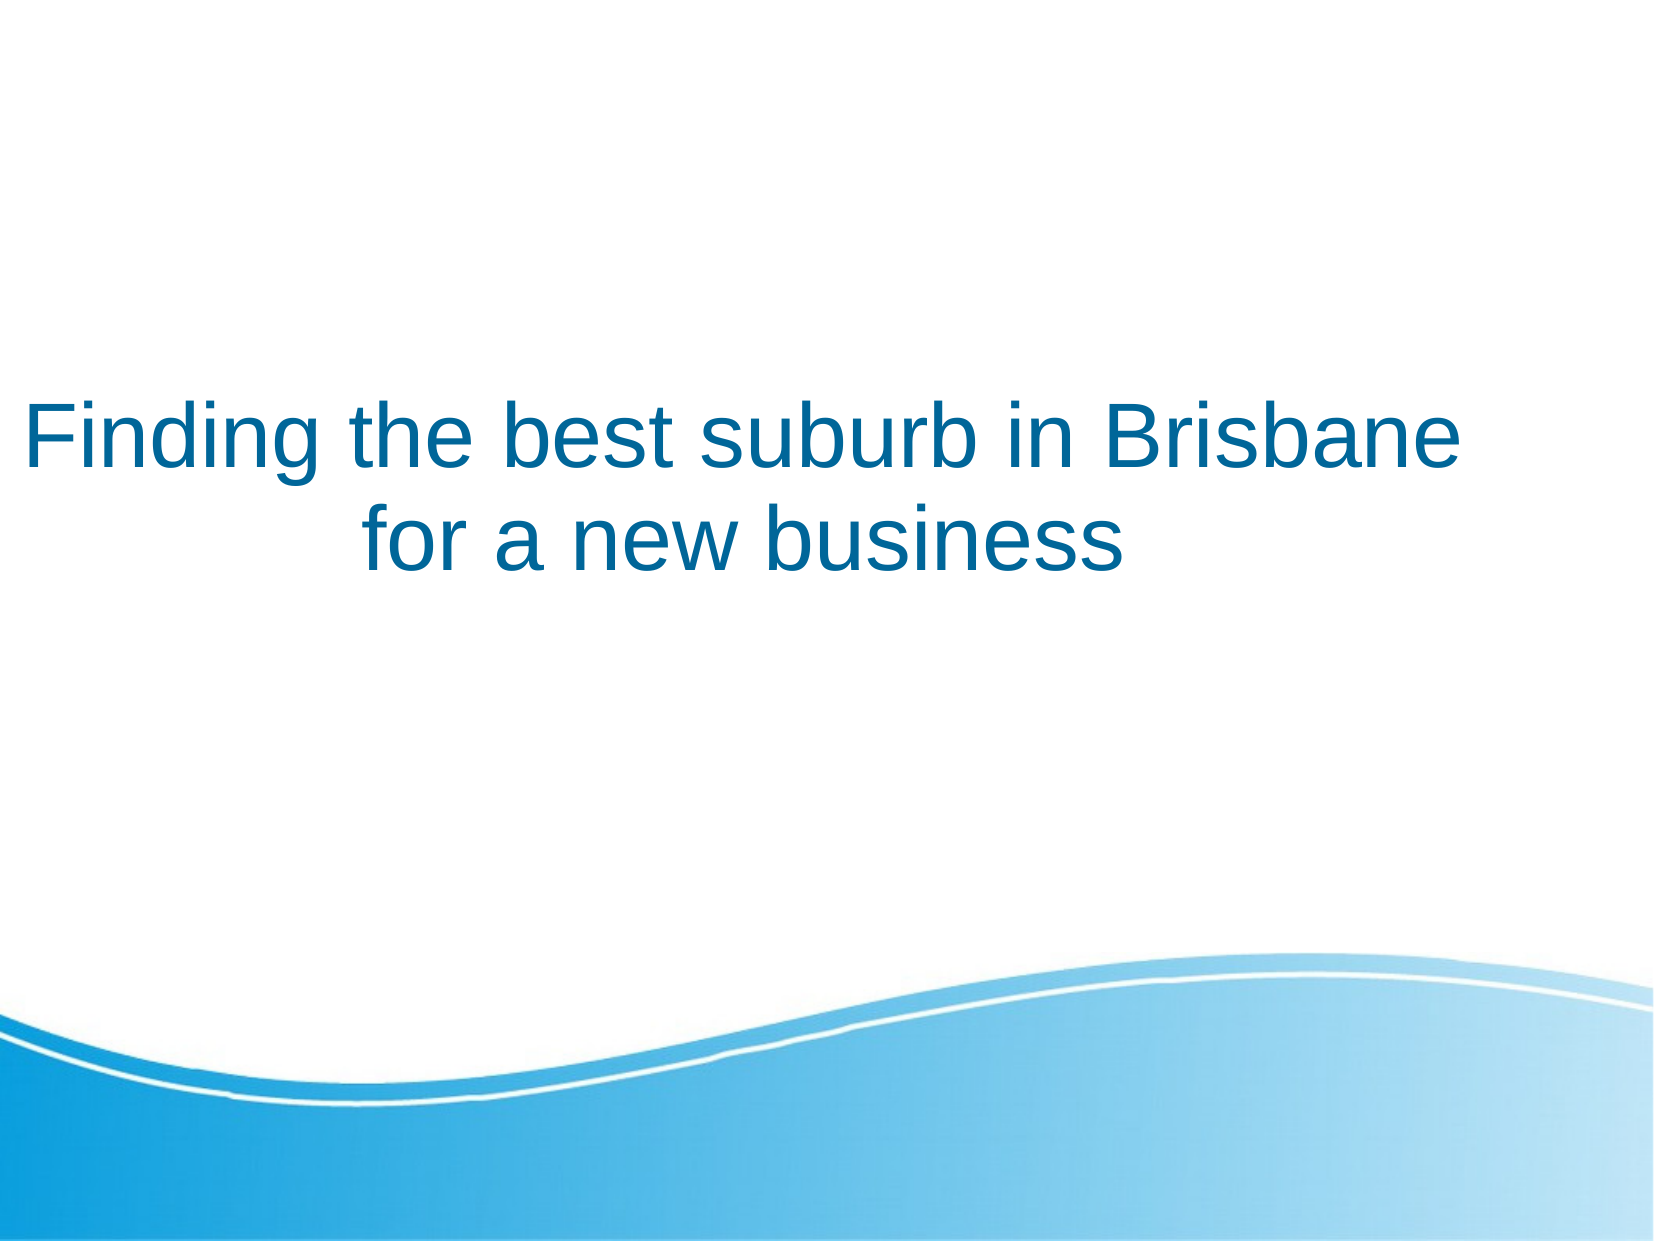

# Finding the best suburb in Brisbane for a new business